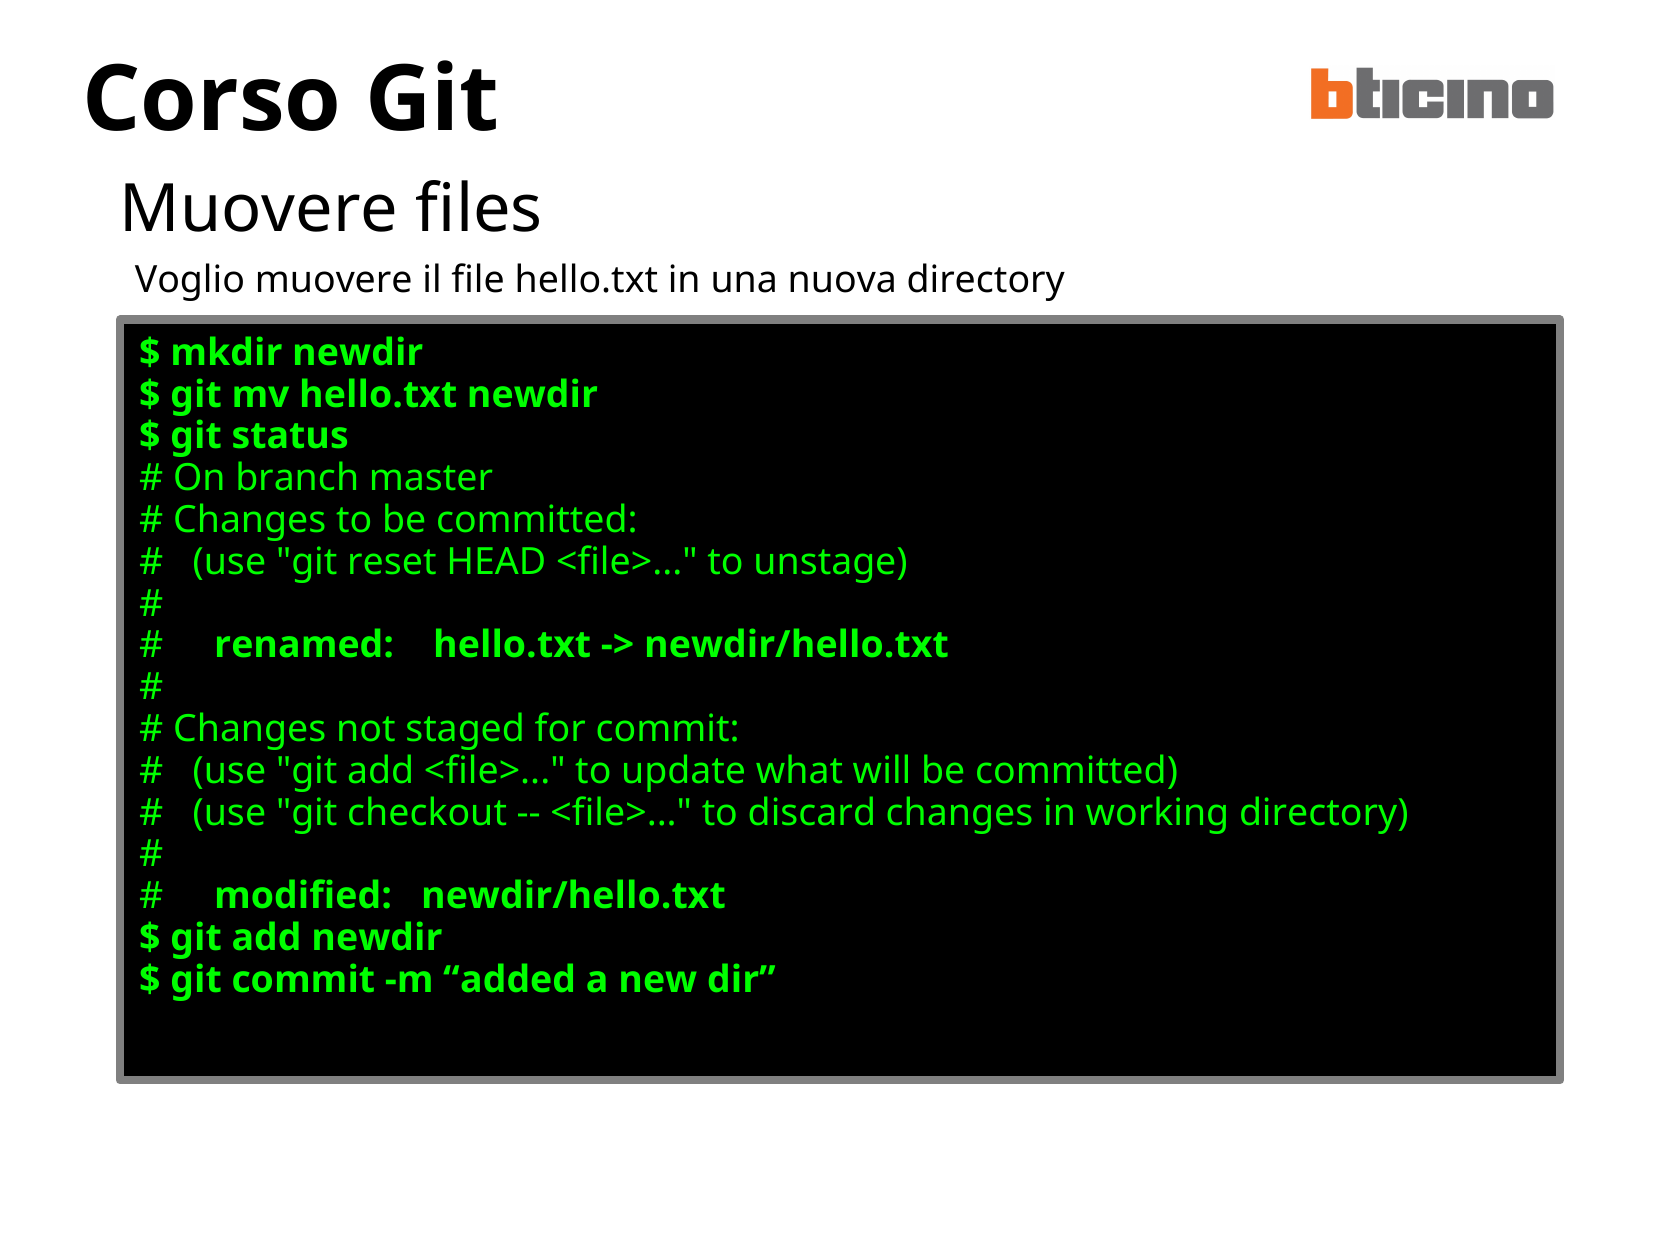

# Corso Git
Muovere files
Voglio muovere il file hello.txt in una nuova directory
$ mkdir newdir
$ git mv hello.txt newdir
$ git status
# On branch master
# Changes to be committed:
# (use "git reset HEAD <file>..." to unstage)
#
#	renamed: hello.txt -> newdir/hello.txt
#
# Changes not staged for commit:
# (use "git add <file>..." to update what will be committed)
# (use "git checkout -- <file>..." to discard changes in working directory)
#
#	modified: newdir/hello.txt
$ git add newdir
$ git commit -m “added a new dir”